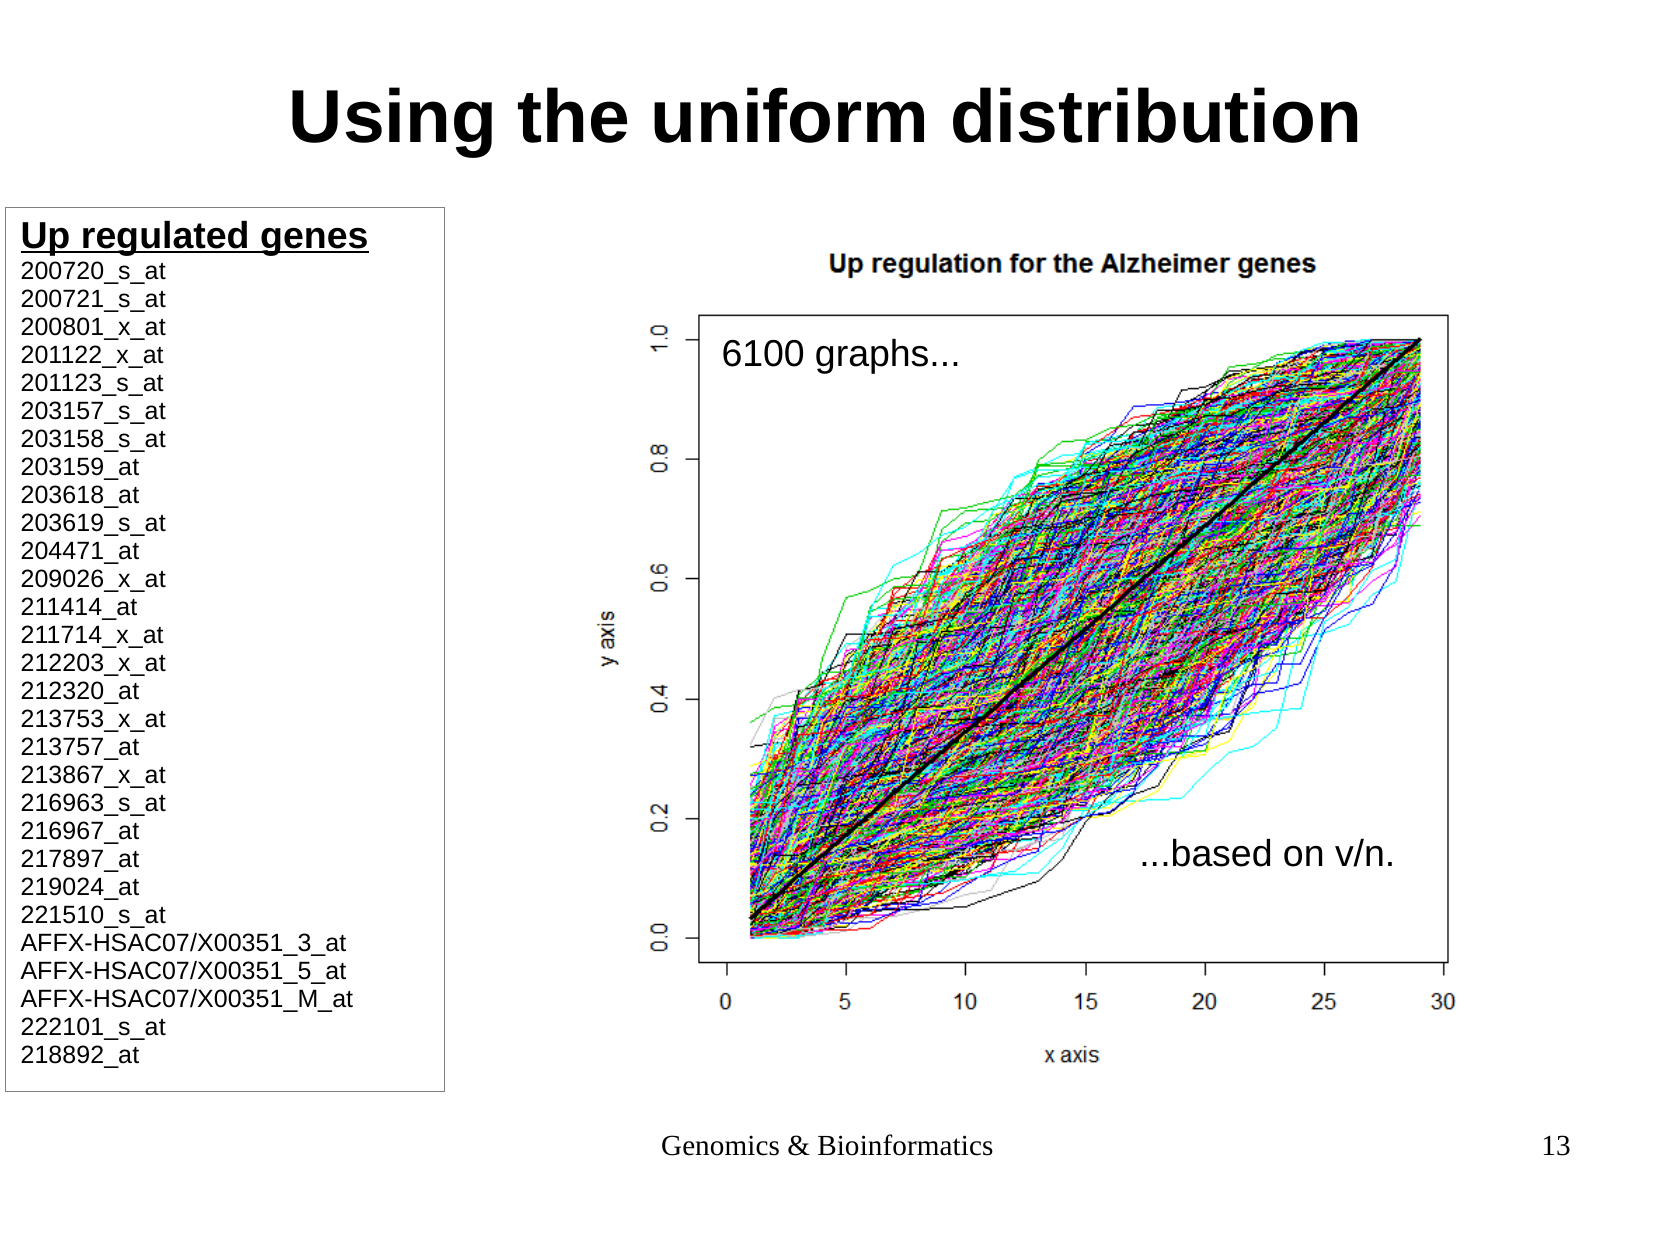

Using the uniform distribution
Up regulated genes
200720_s_at
200721_s_at
200801_x_at
201122_x_at
201123_s_at
203157_s_at
203158_s_at
203159_at
203618_at
203619_s_at
204471_at
209026_x_at
211414_at
211714_x_at
212203_x_at
212320_at
213753_x_at
213757_at
213867_x_at
216963_s_at
216967_at
217897_at
219024_at
221510_s_at
AFFX-HSAC07/X00351_3_at
AFFX-HSAC07/X00351_5_at
AFFX-HSAC07/X00351_M_at
222101_s_at
218892_at
6100 graphs...
...based on v/n.
Genomics & Bioinformatics
13